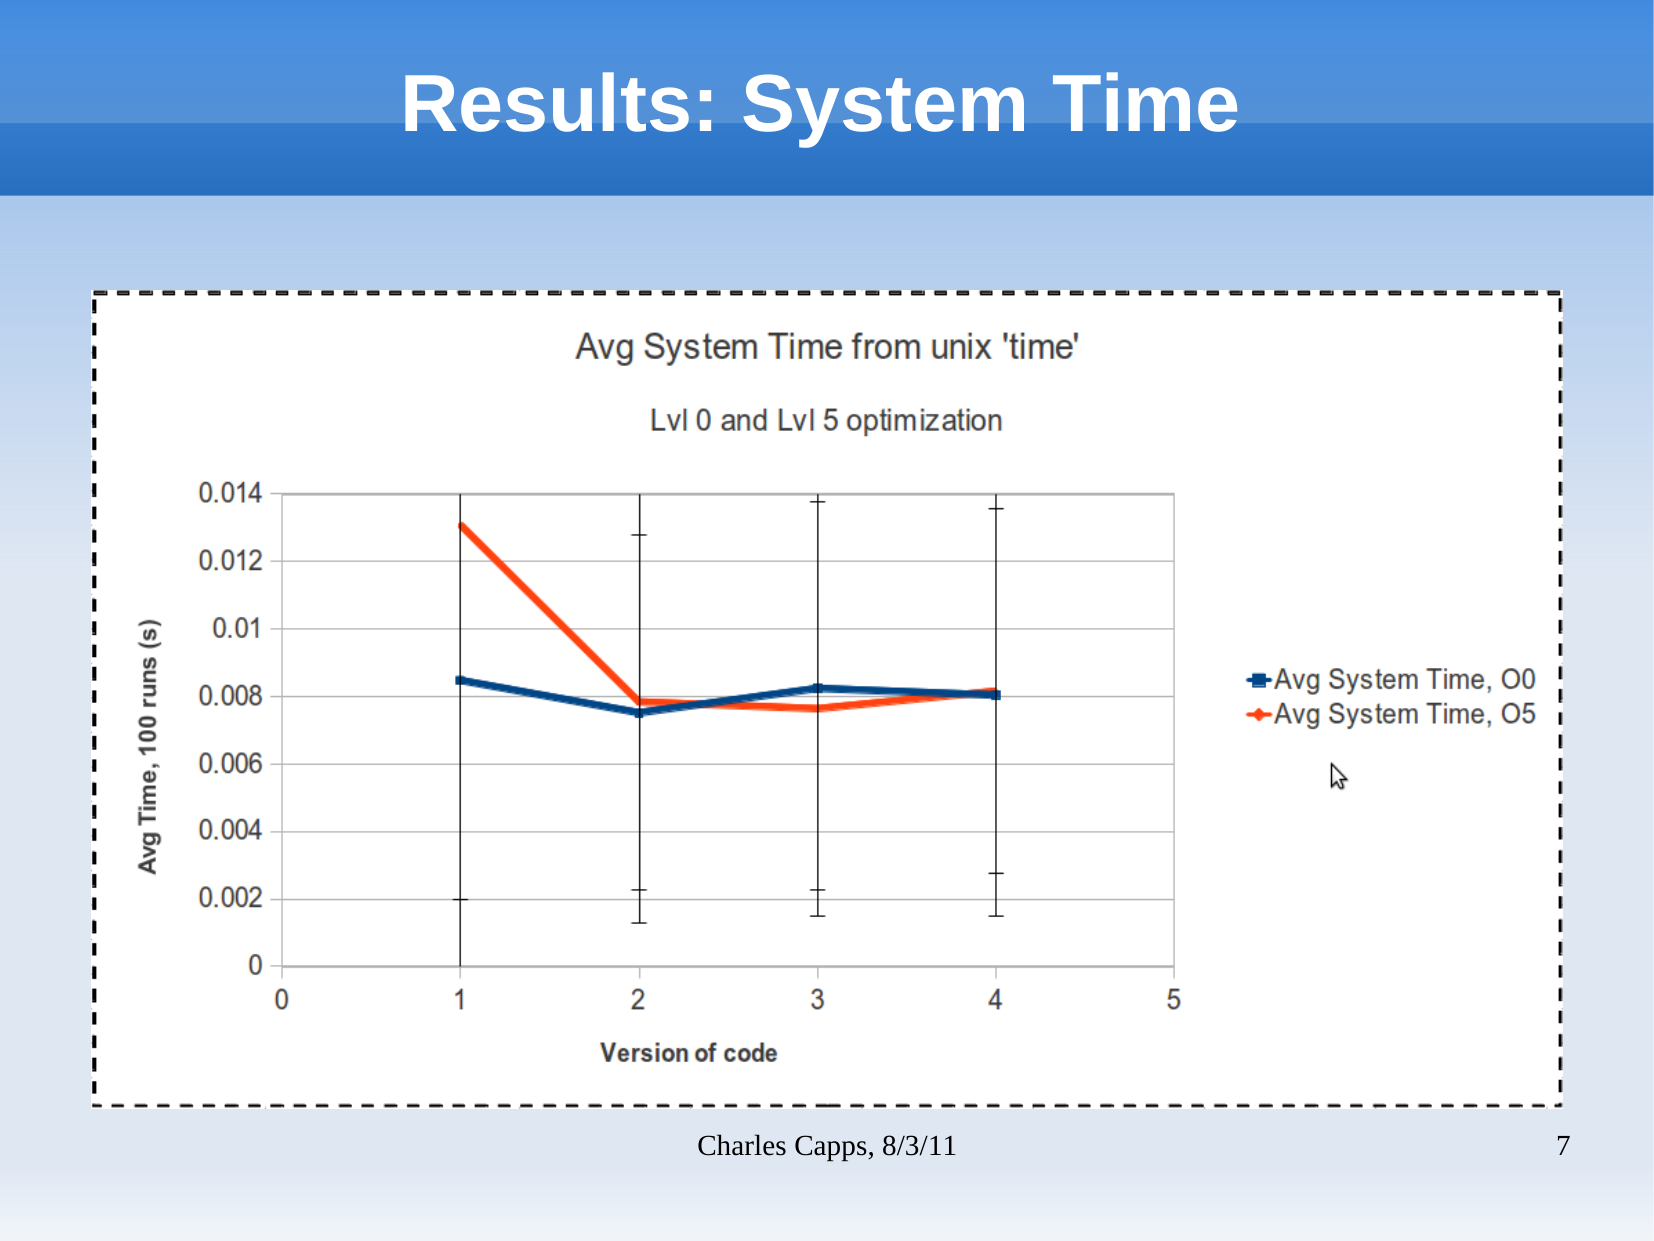

# Results: System Time
Charles Capps, 8/3/11
7